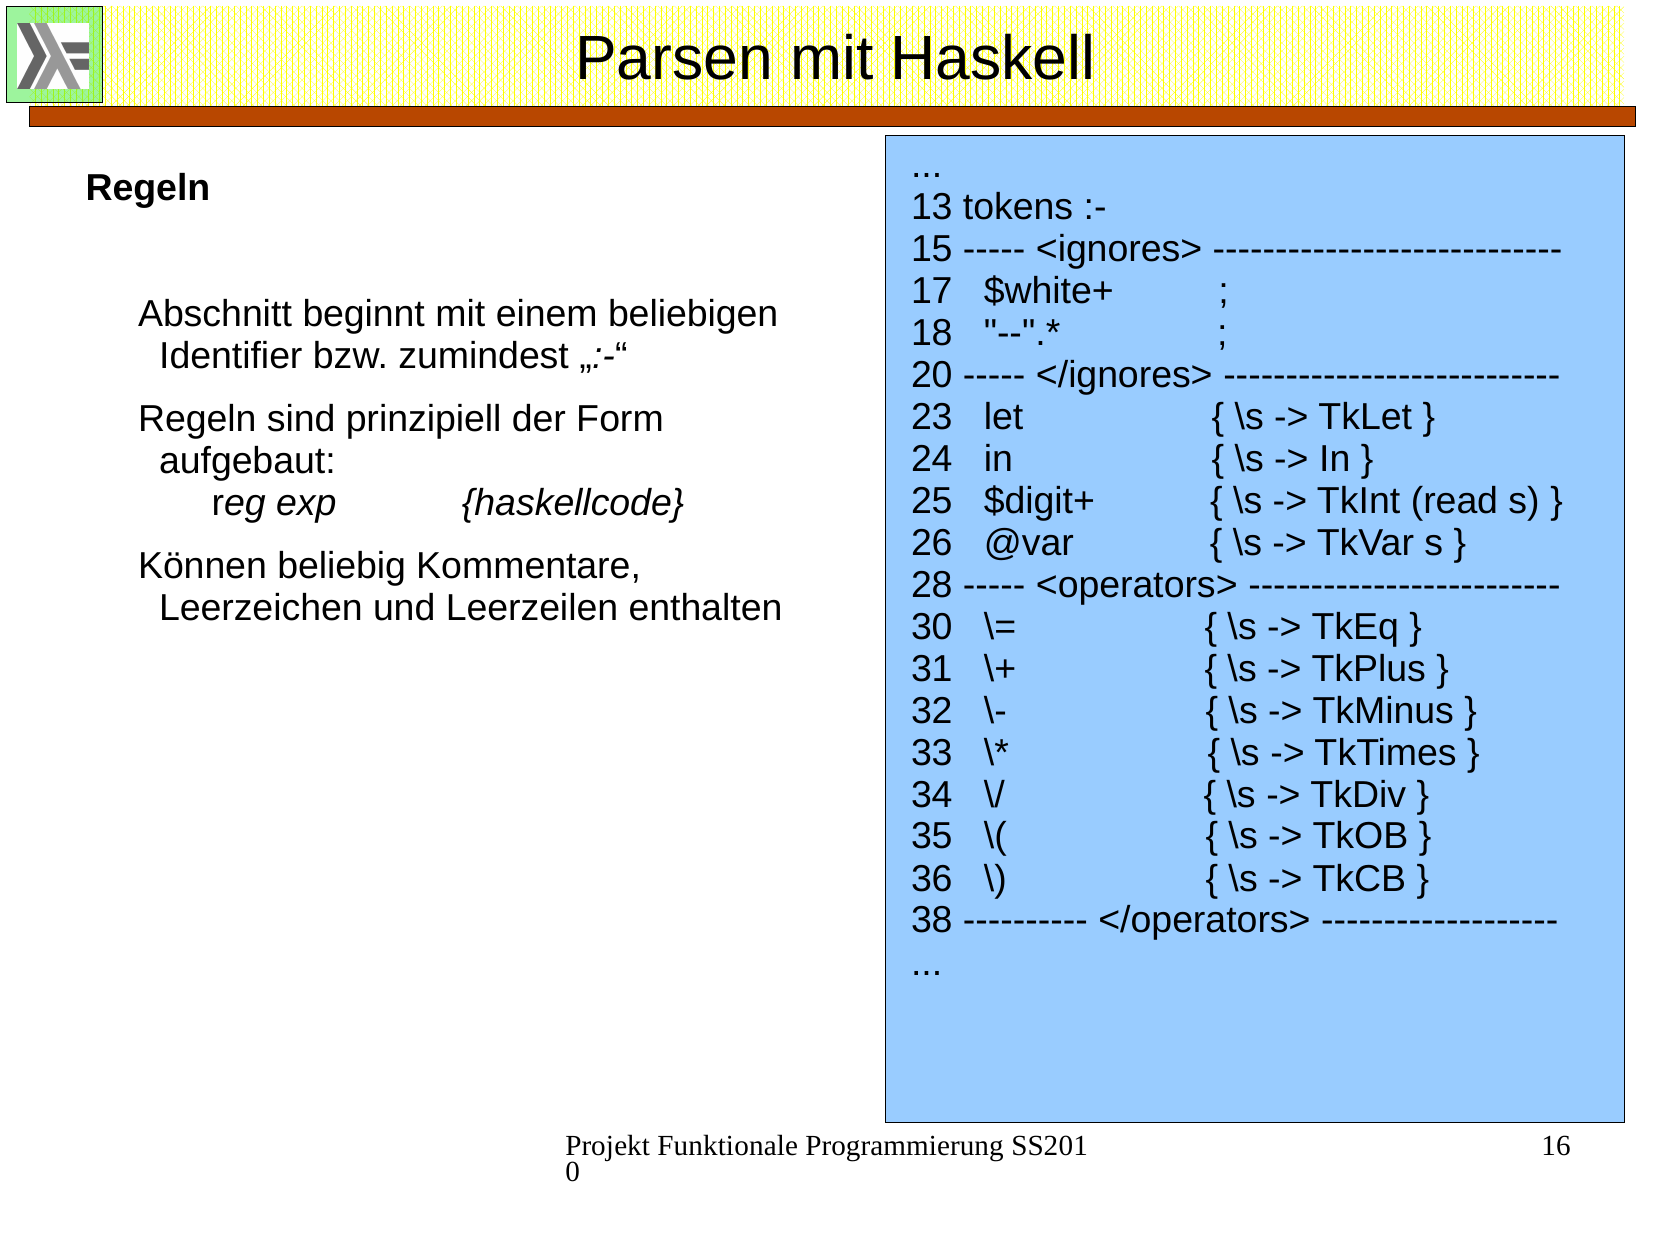

# Parsen mit Haskell
 ...
 13 tokens :-
 15 ----- <ignores> ----------------------------
 17 $white+ ;
 18 "--".* ;
 20 ----- </ignores> ---------------------------
 23 let { \s -> TkLet }
 24 in { \s -> In }
 25 $digit+ { \s -> TkInt (read s) }
 26 @var { \s -> TkVar s }
 28 ----- <operators> -------------------------
 30 \= { \s -> TkEq }
 31 \+ { \s -> TkPlus }
 32 \- { \s -> TkMinus }
 33 \* { \s -> TkTimes }
 34 \/ { \s -> TkDiv }
 35 \( { \s -> TkOB }
 36 \) { \s -> TkCB }
 38 ---------- </operators> -------------------
 ...
Regeln
 Abschnitt beginnt mit einem beliebigen
 Identifier bzw. zumindest „:-“
 Regeln sind prinzipiell der Form
 aufgebaut:
 reg exp {haskellcode}
 Können beliebig Kommentare,
 Leerzeichen und Leerzeilen enthalten
Projekt Funktionale Programmierung SS2010
16